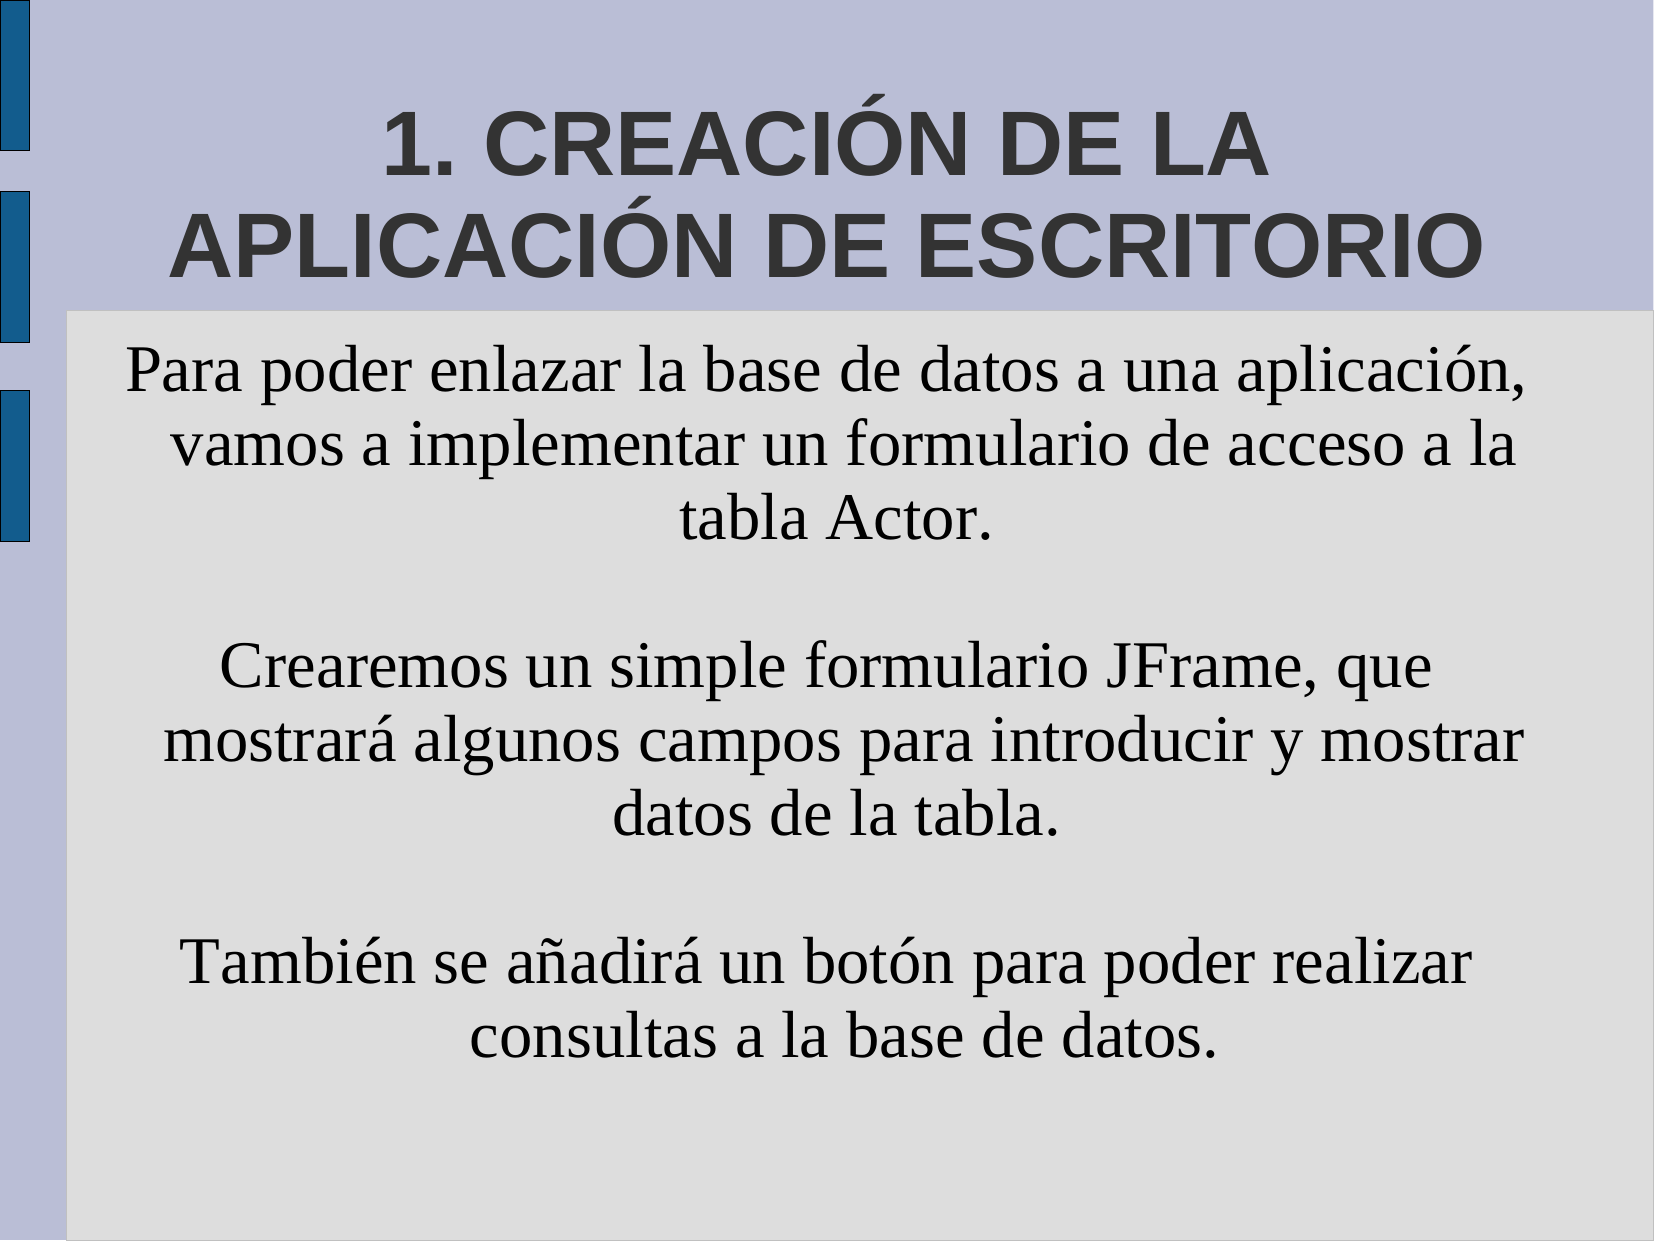

# 1. CREACIÓN DE LA APLICACIÓN DE ESCRITORIO
Para poder enlazar la base de datos a una aplicación, vamos a implementar un formulario de acceso a la tabla Actor.
Crearemos un simple formulario JFrame, que mostrará algunos campos para introducir y mostrar datos de la tabla.
También se añadirá un botón para poder realizar consultas a la base de datos.